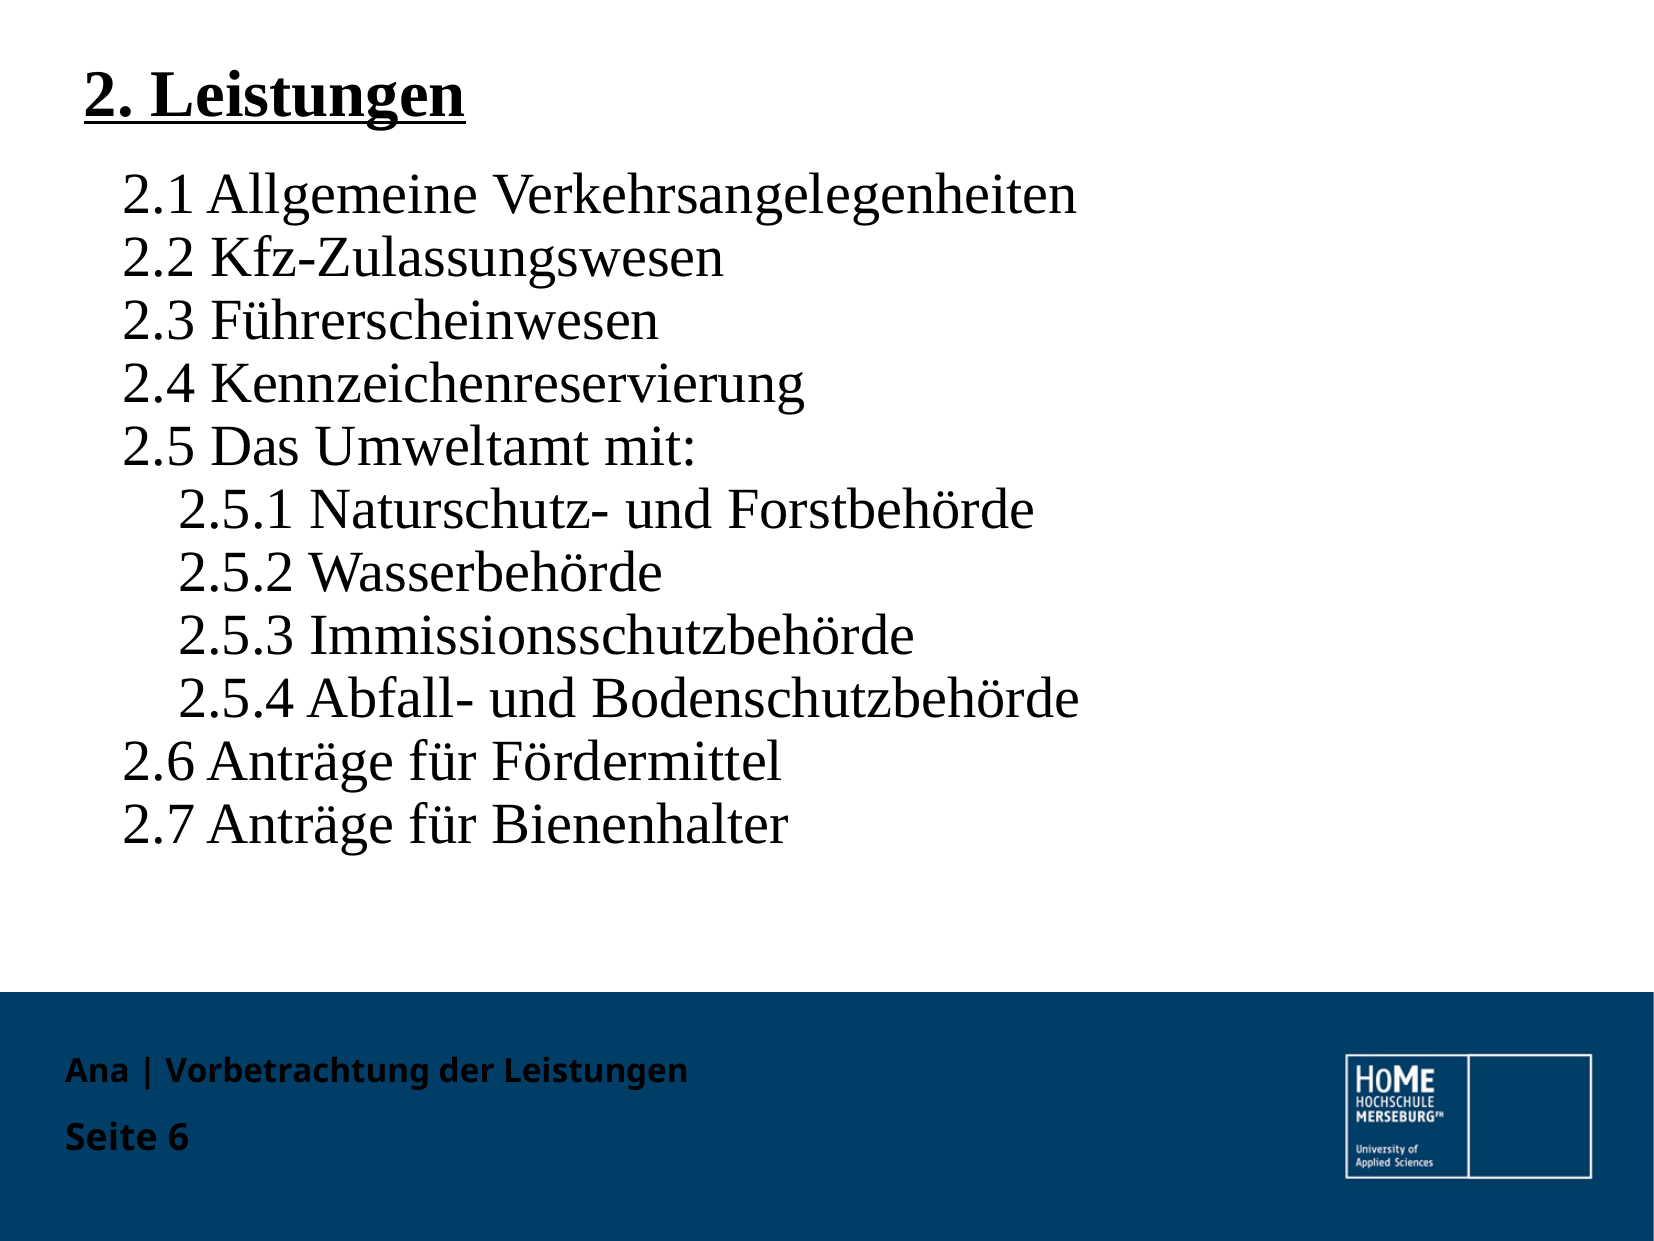

# 2. Leistungen
2.1 Allgemeine Verkehrsangelegenheiten
2.2 Kfz-Zulassungswesen
2.3 Führerscheinwesen
2.4 Kennzeichenreservierung
2.5 Das Umweltamt mit:
	2.5.1 Naturschutz- und Forstbehörde
	2.5.2 Wasserbehörde
	2.5.3 Immissionsschutzbehörde
	2.5.4 Abfall- und Bodenschutzbehörde
2.6 Anträge für Fördermittel
2.7 Anträge für Bienenhalter